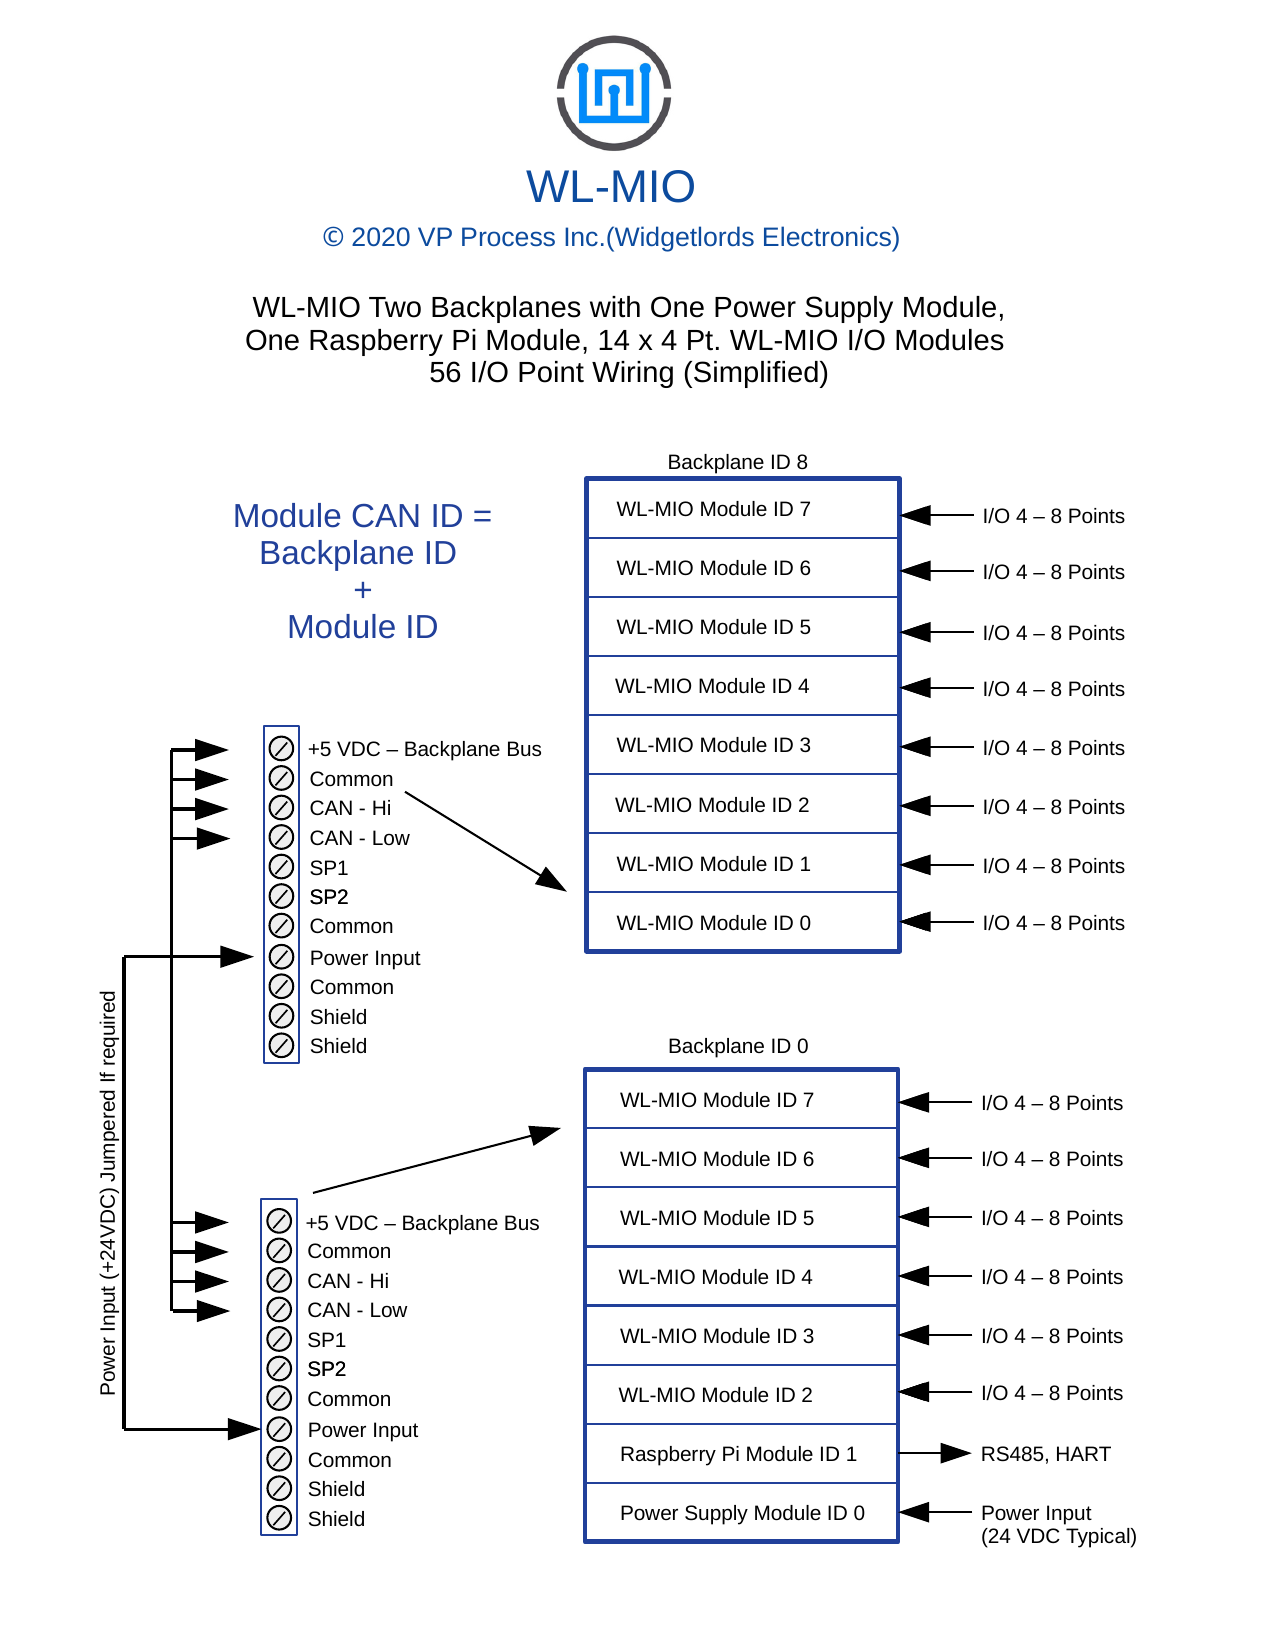

WL-MIO
© 2020 VP Process Inc.(Widgetlords Electronics)
WL-MIO Two Backplanes with One Power Supply Module,
One Raspberry Pi Module, 14 x 4 Pt. WL-MIO I/O Modules
56 I/O Point Wiring (Simplified)
Backplane ID 8
Module CAN ID =
Backplane ID
+
Module ID
WL-MIO Module ID 7
I/O 4 – 8 Points
WL-MIO Module ID 6
I/O 4 – 8 Points
WL-MIO Module ID 5
I/O 4 – 8 Points
WL-MIO Module ID 4
I/O 4 – 8 Points
WL-MIO Module ID 3
I/O 4 – 8 Points
+5 VDC – Backplane Bus
Common
WL-MIO Module ID 2
I/O 4 – 8 Points
CAN - Hi
CAN - Low
WL-MIO Module ID 1
I/O 4 – 8 Points
SP1
SP2
SP2
I/O 4 – 8 Points
WL-MIO Module ID 0
Common
Power Input
Common
Shield
Shield
Backplane ID 0
WL-MIO Module ID 7
I/O 4 – 8 Points
WL-MIO Module ID 6
I/O 4 – 8 Points
Power Input (+24VDC) Jumpered If required
WL-MIO Module ID 5
I/O 4 – 8 Points
+5 VDC – Backplane Bus
Common
WL-MIO Module ID 4
I/O 4 – 8 Points
CAN - Hi
CAN - Low
WL-MIO Module ID 3
I/O 4 – 8 Points
SP1
SP2
SP2
I/O 4 – 8 Points
WL-MIO Module ID 2
Common
Power Input
Raspberry Pi Module ID 1
RS485, HART
Common
Shield
Power Supply Module ID 0
Power Input
(24 VDC Typical)
Shield